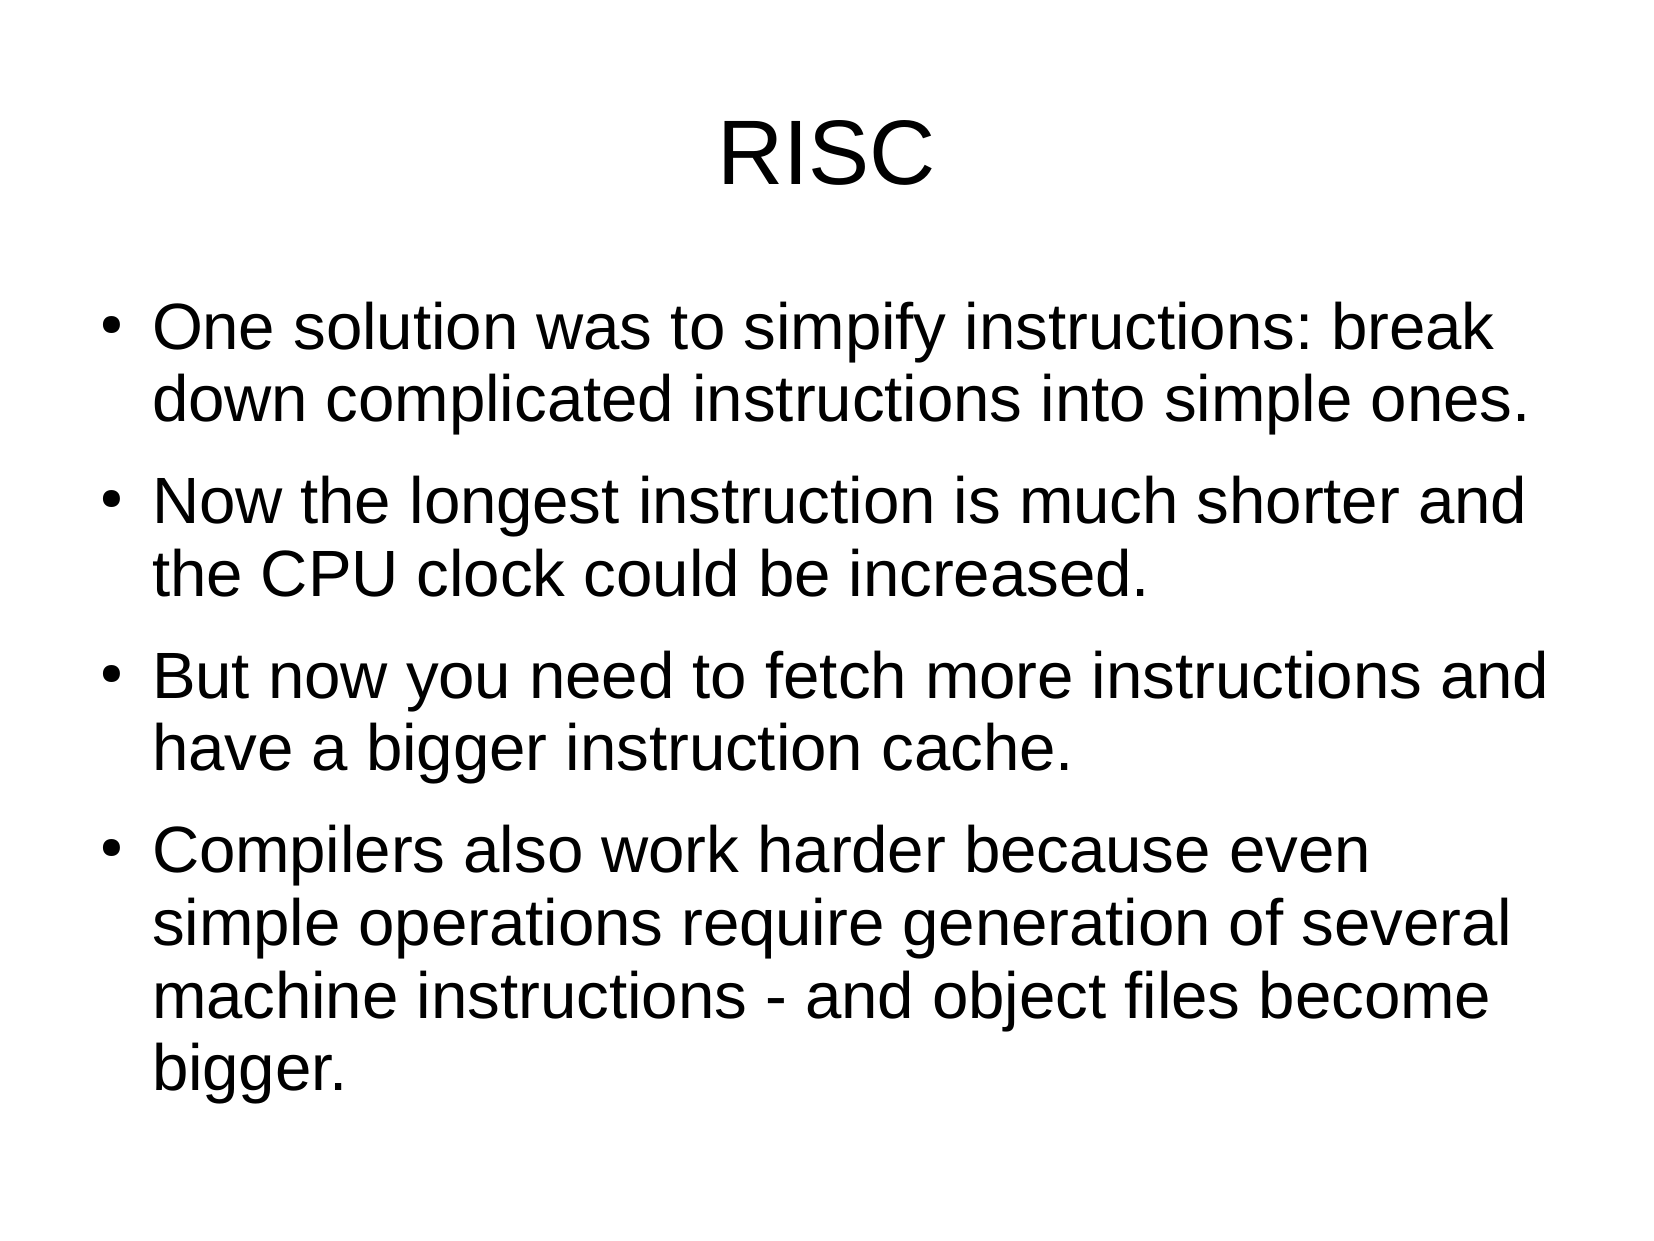

# RISC
One solution was to simpify instructions: break down complicated instructions into simple ones.
Now the longest instruction is much shorter and the CPU clock could be increased.
But now you need to fetch more instructions and have a bigger instruction cache.
Compilers also work harder because even simple operations require generation of several machine instructions - and object files become bigger.